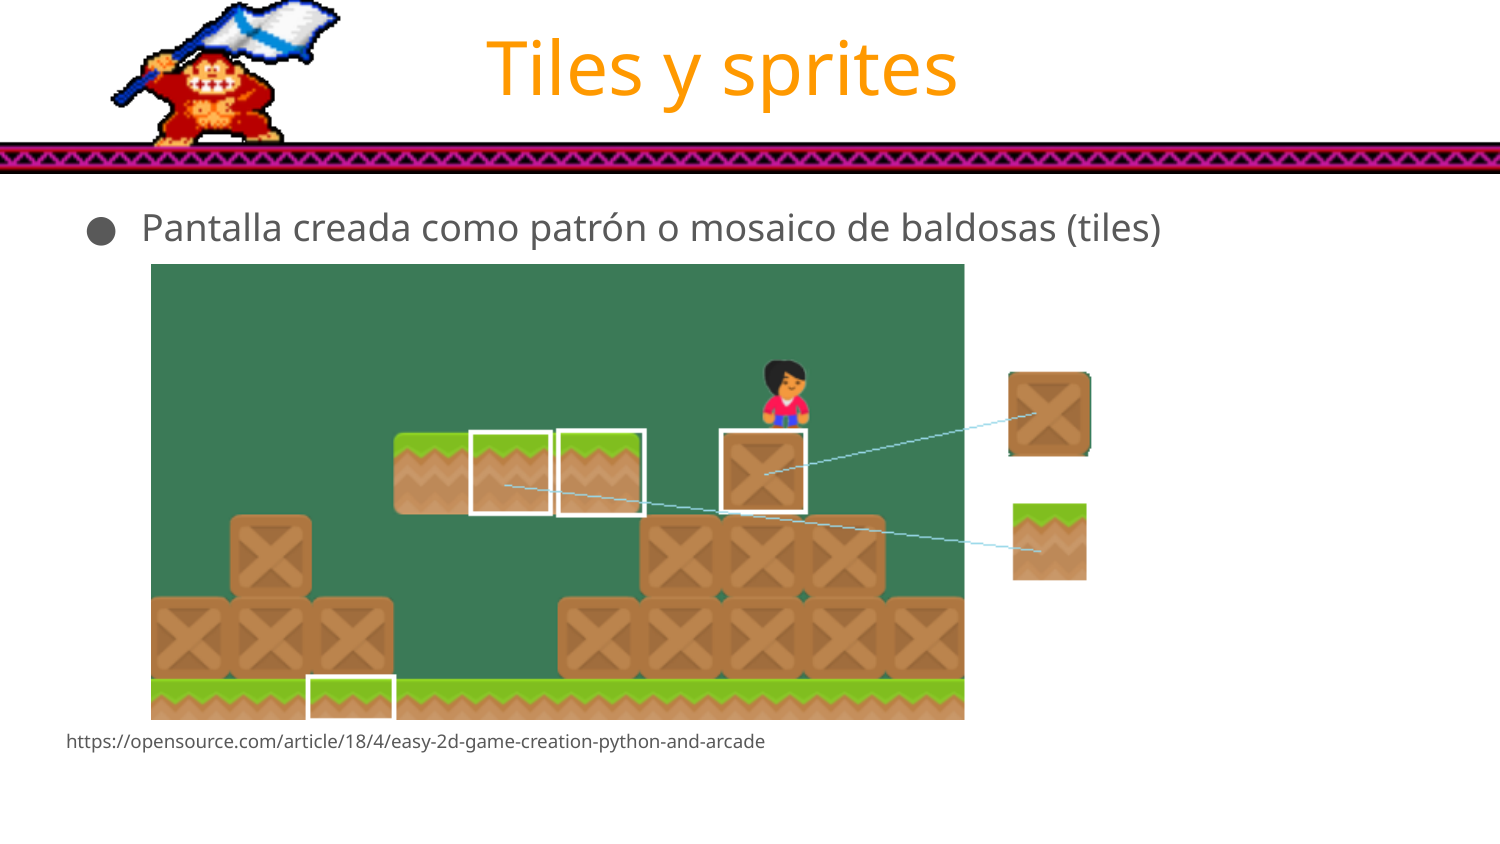

# Tiles y sprites
Pantalla creada como patrón o mosaico de baldosas (tiles)
https://opensource.com/article/18/4/easy-2d-game-creation-python-and-arcade